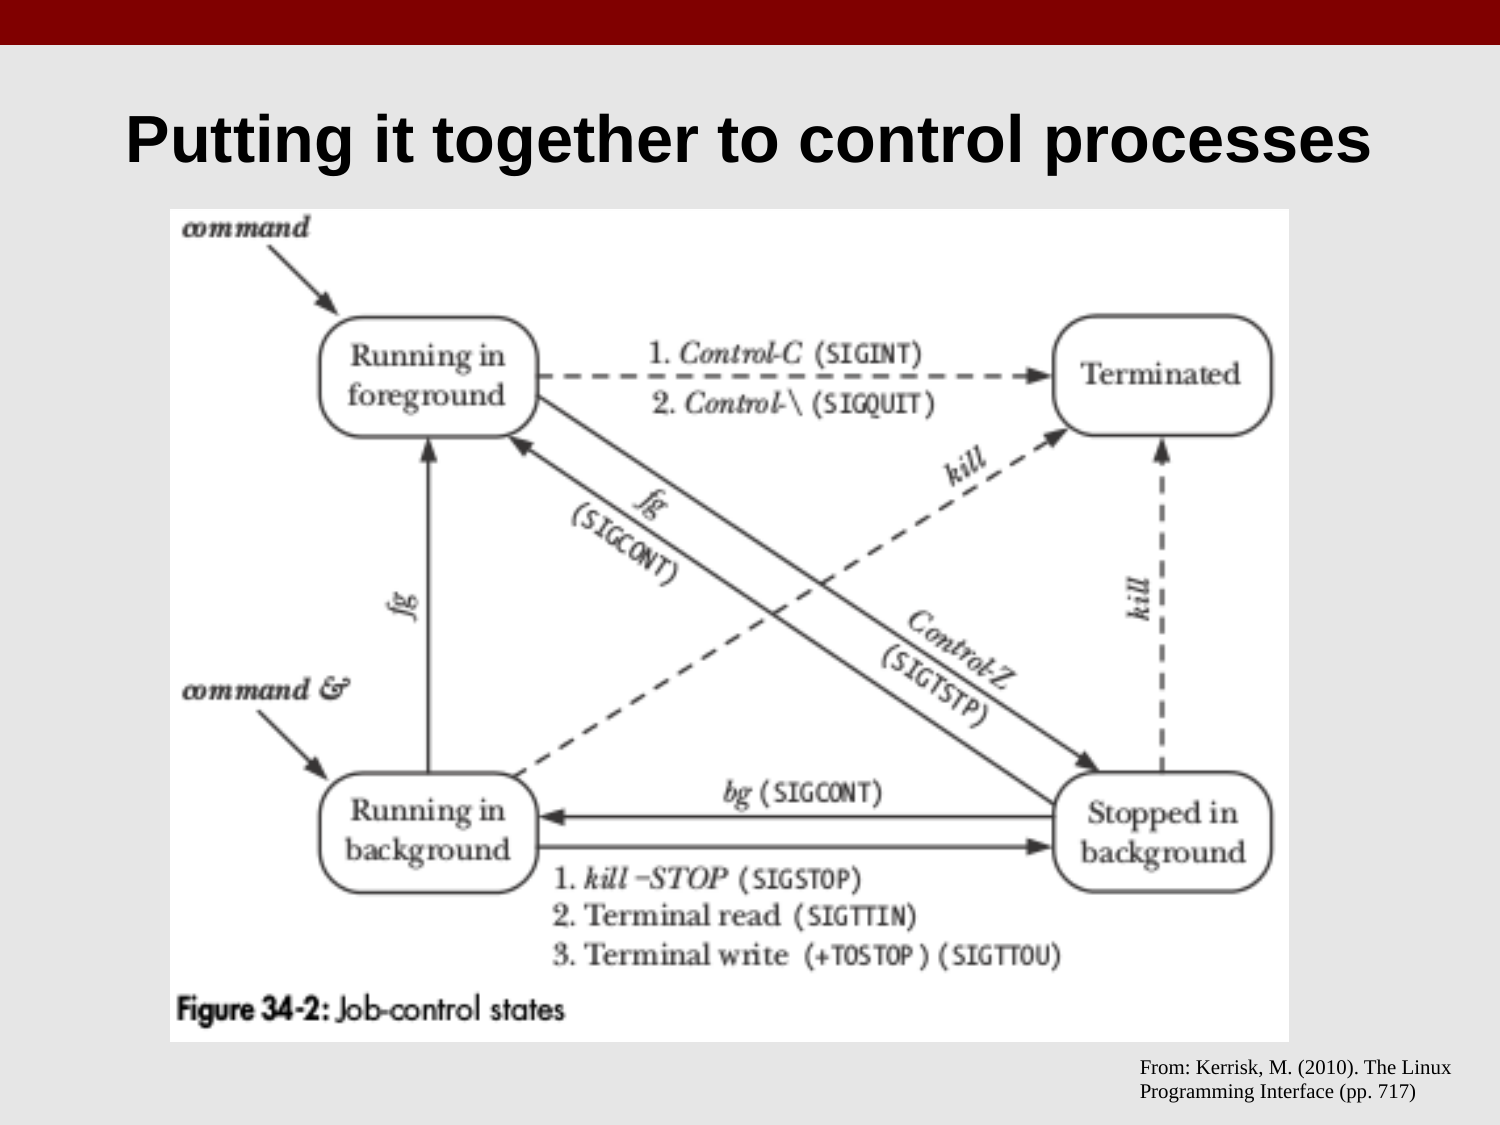

# Putting it together to control processes
From: Kerrisk, M. (2010). The Linux Programming Interface (pp. 717)